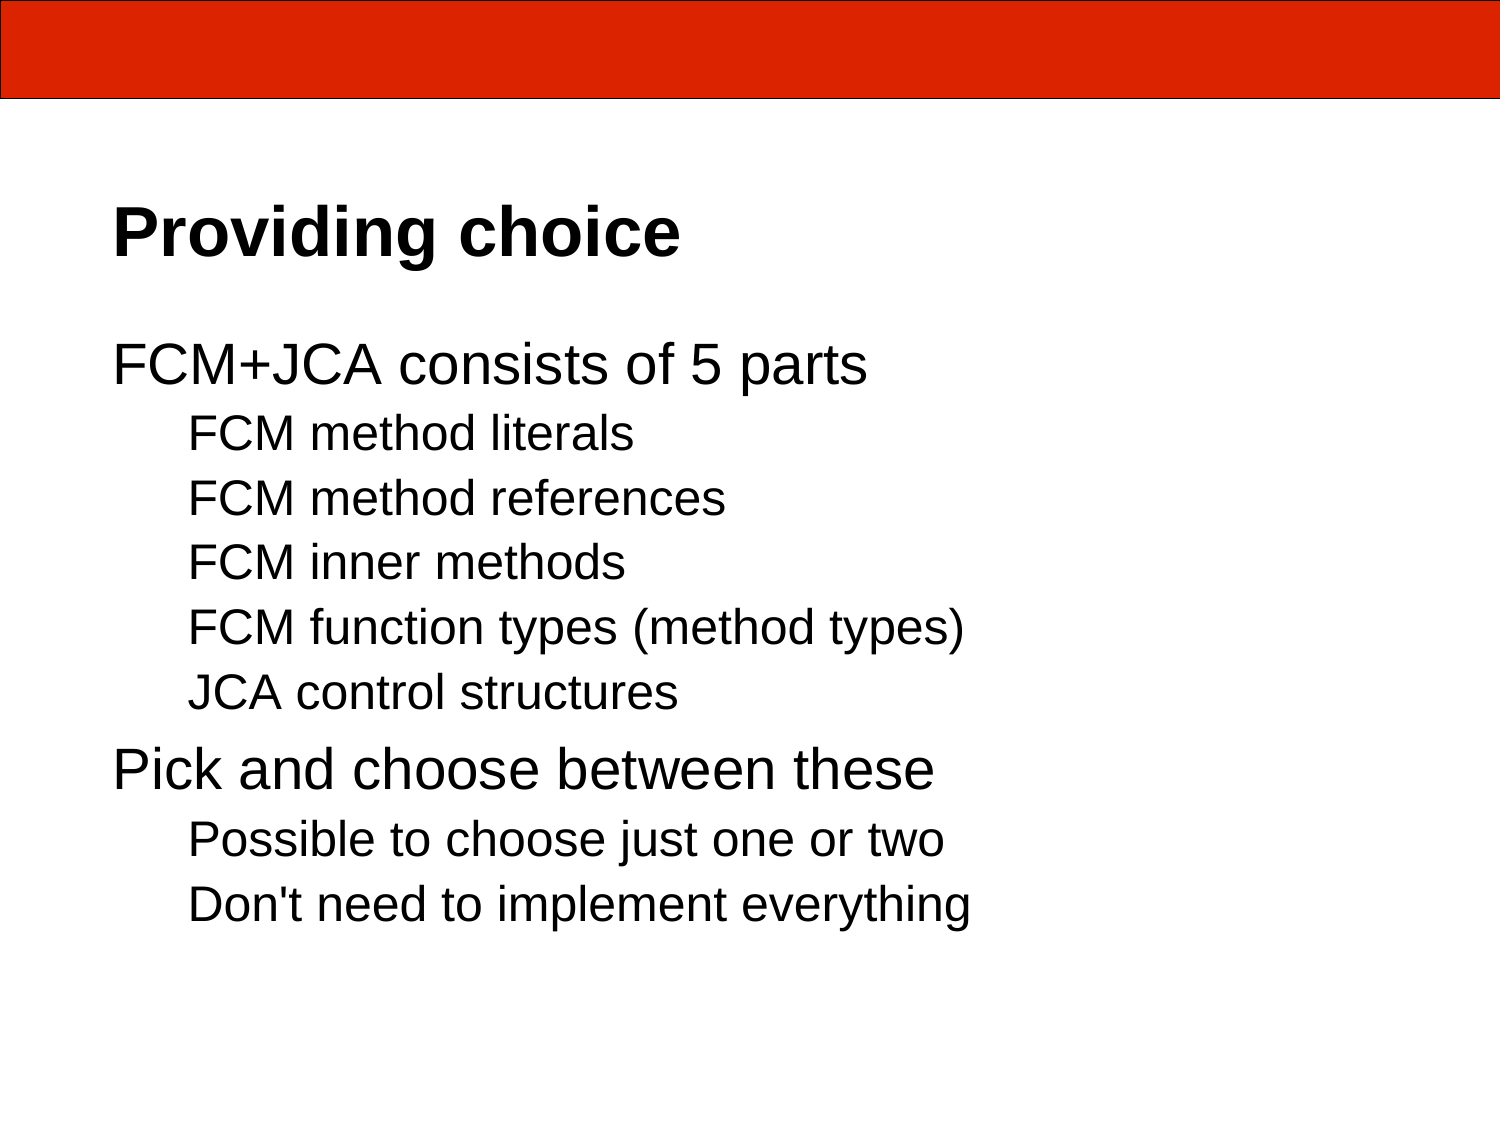

# Providing choice
FCM+JCA consists of 5 parts
FCM method literals
FCM method references
FCM inner methods
FCM function types (method types)
JCA control structures
Pick and choose between these
Possible to choose just one or two
Don't need to implement everything